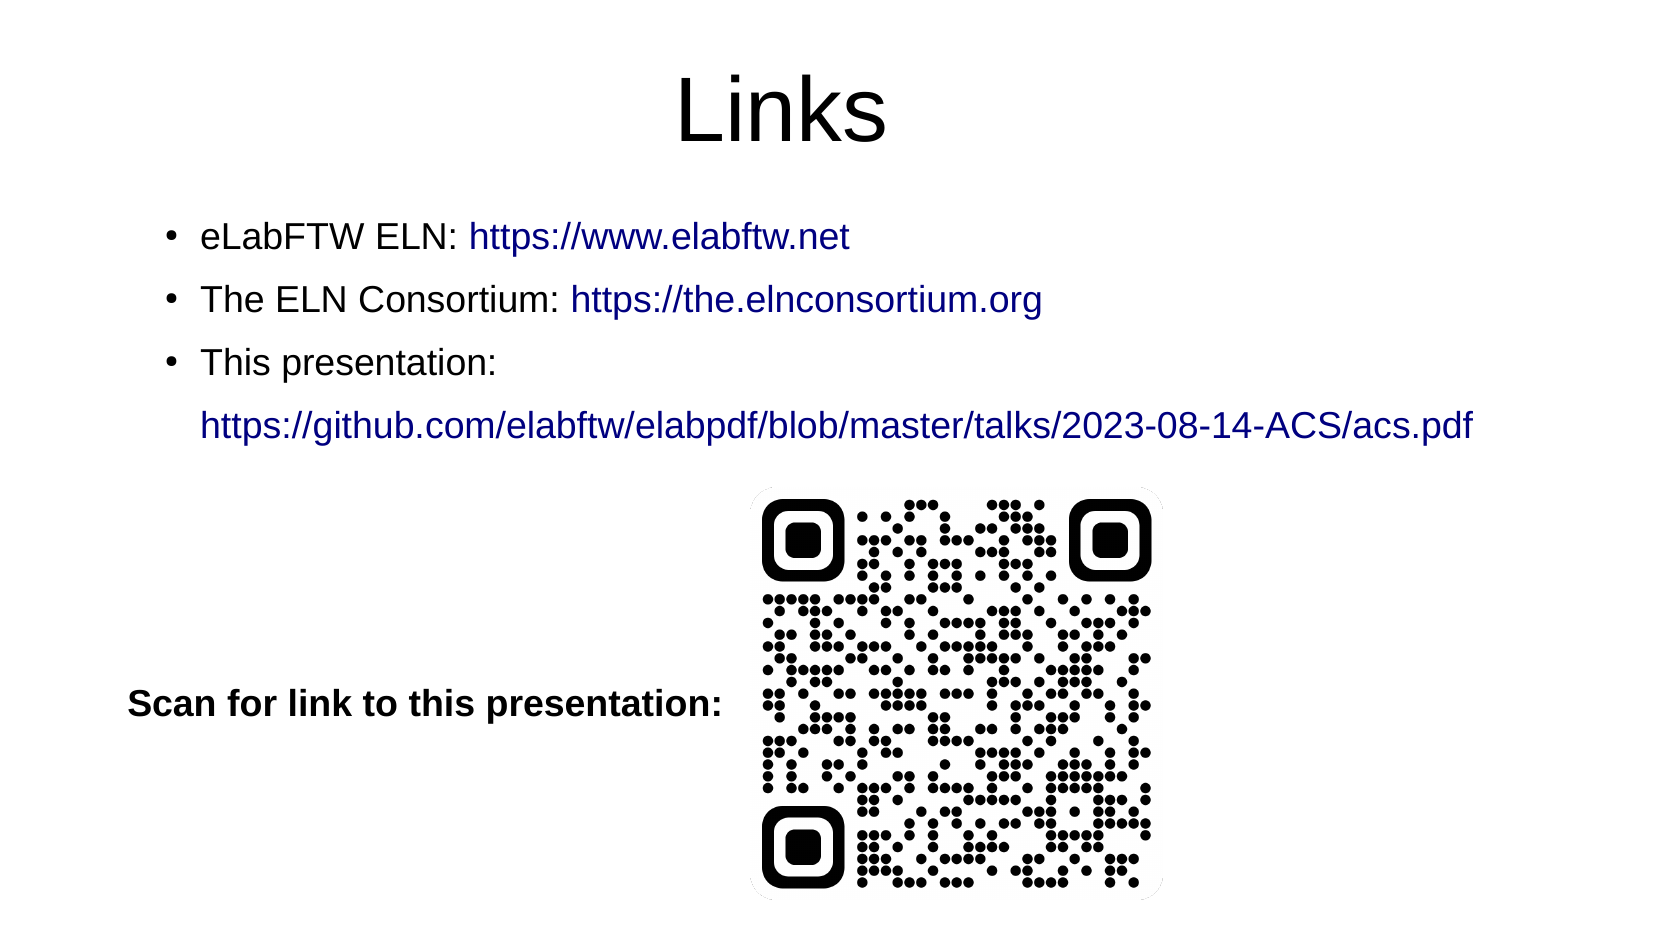

# Links
eLabFTW ELN: https://www.elabftw.net
The ELN Consortium: https://the.elnconsortium.org
This presentation:
https://github.com/elabftw/elabpdf/blob/master/talks/2023-08-14-ACS/acs.pdf
Scan for link to this presentation: